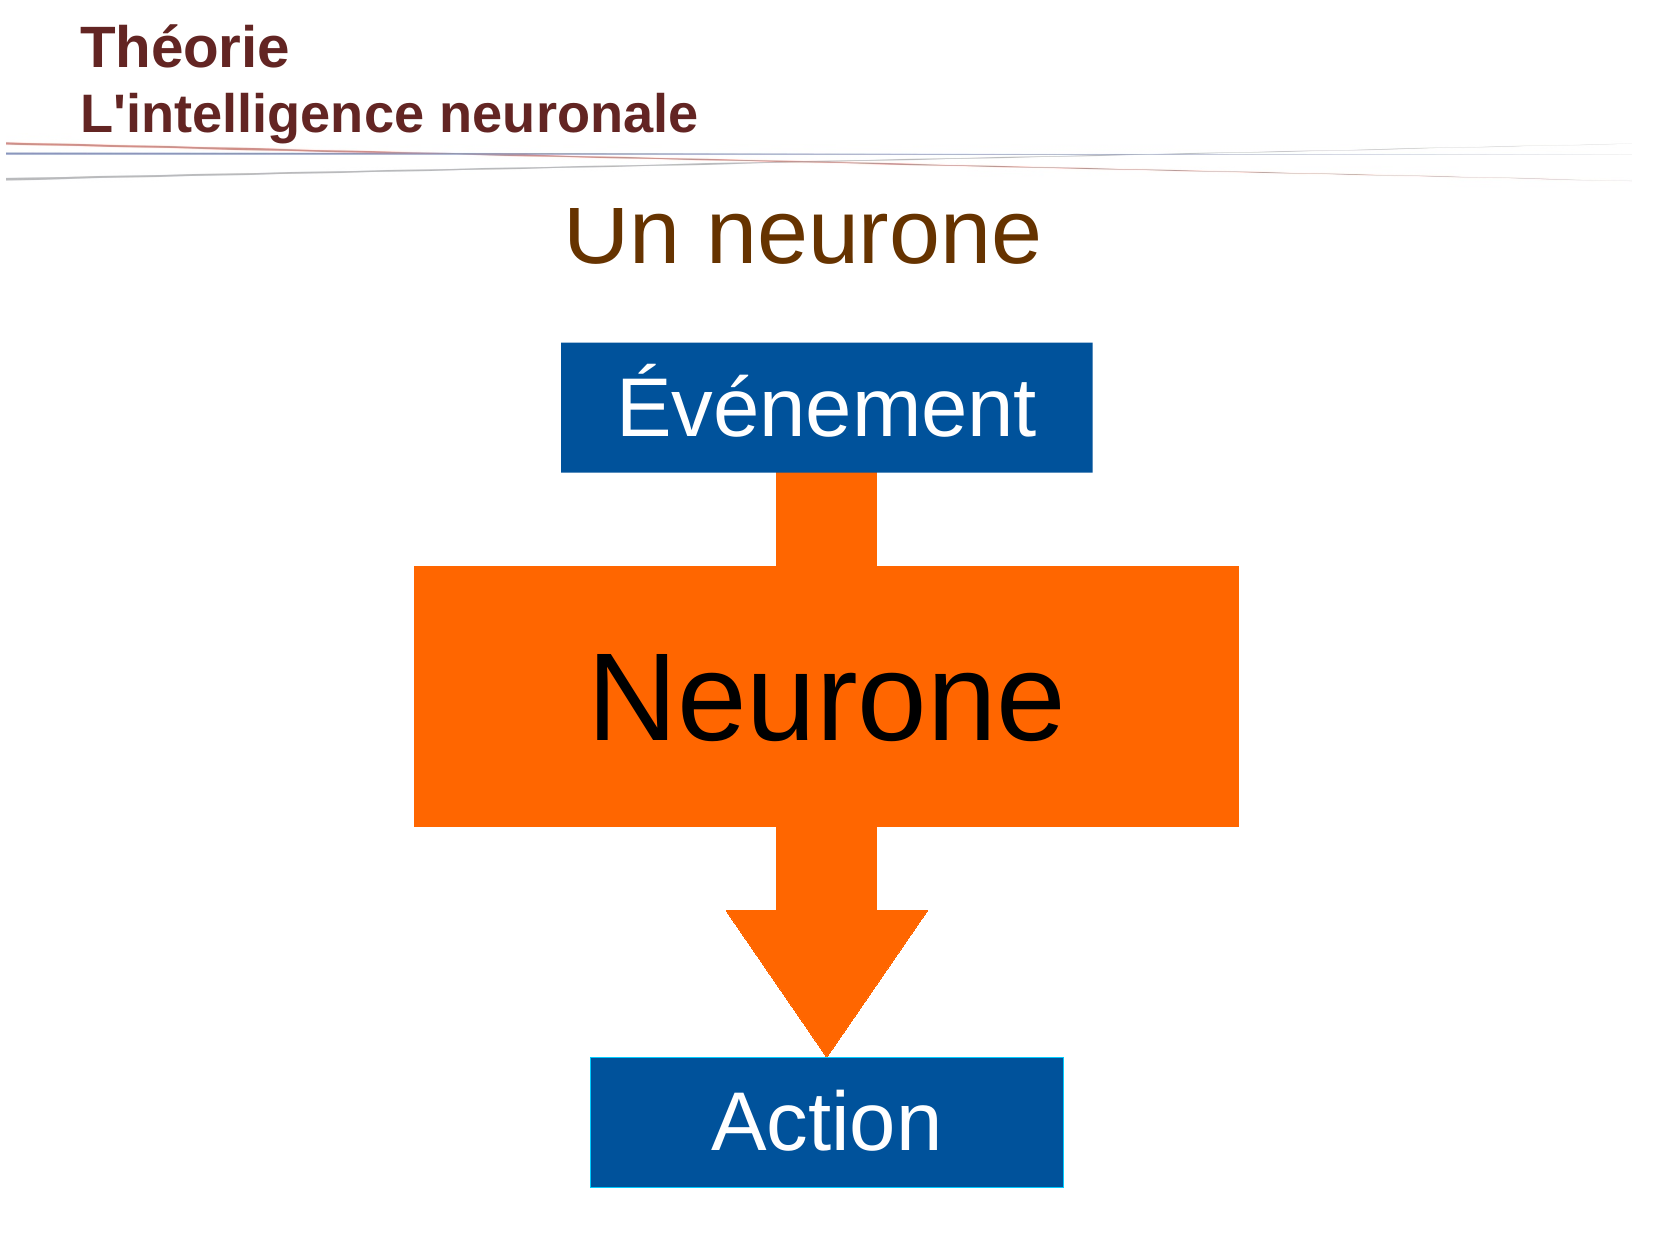

Théorie
L'intelligence neuronale
# Un neurone
Événement
Neurone
Action